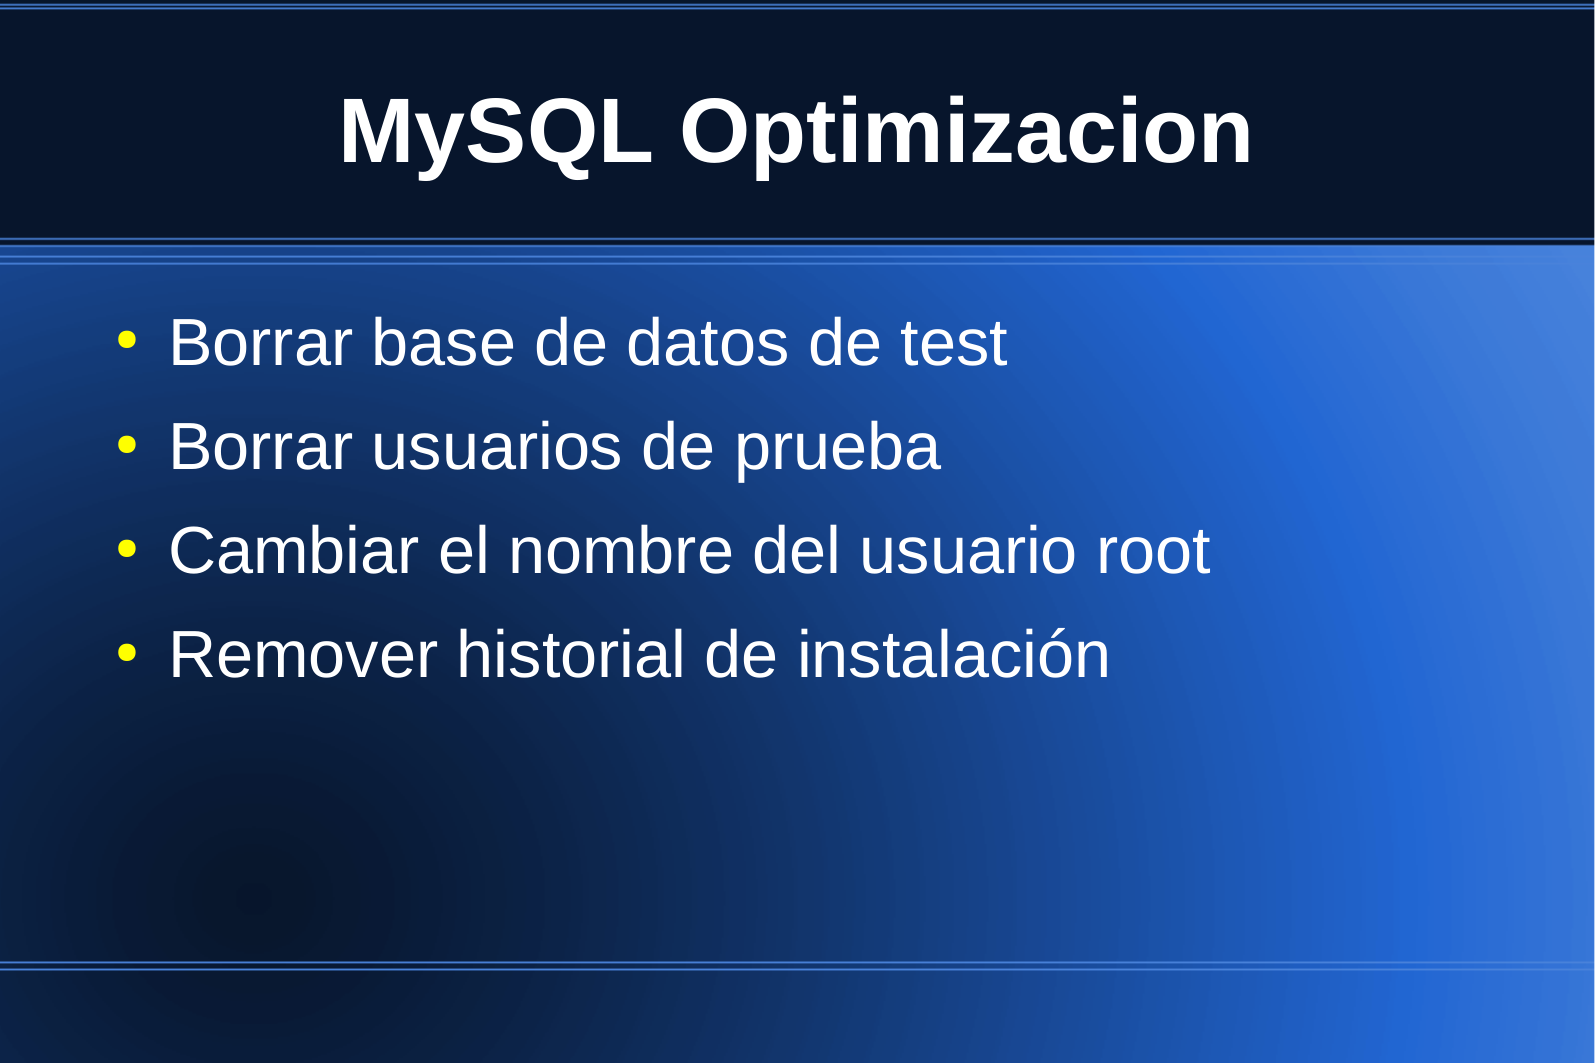

# MySQL Optimizacion
Borrar base de datos de test
Borrar usuarios de prueba
Cambiar el nombre del usuario root
Remover historial de instalación